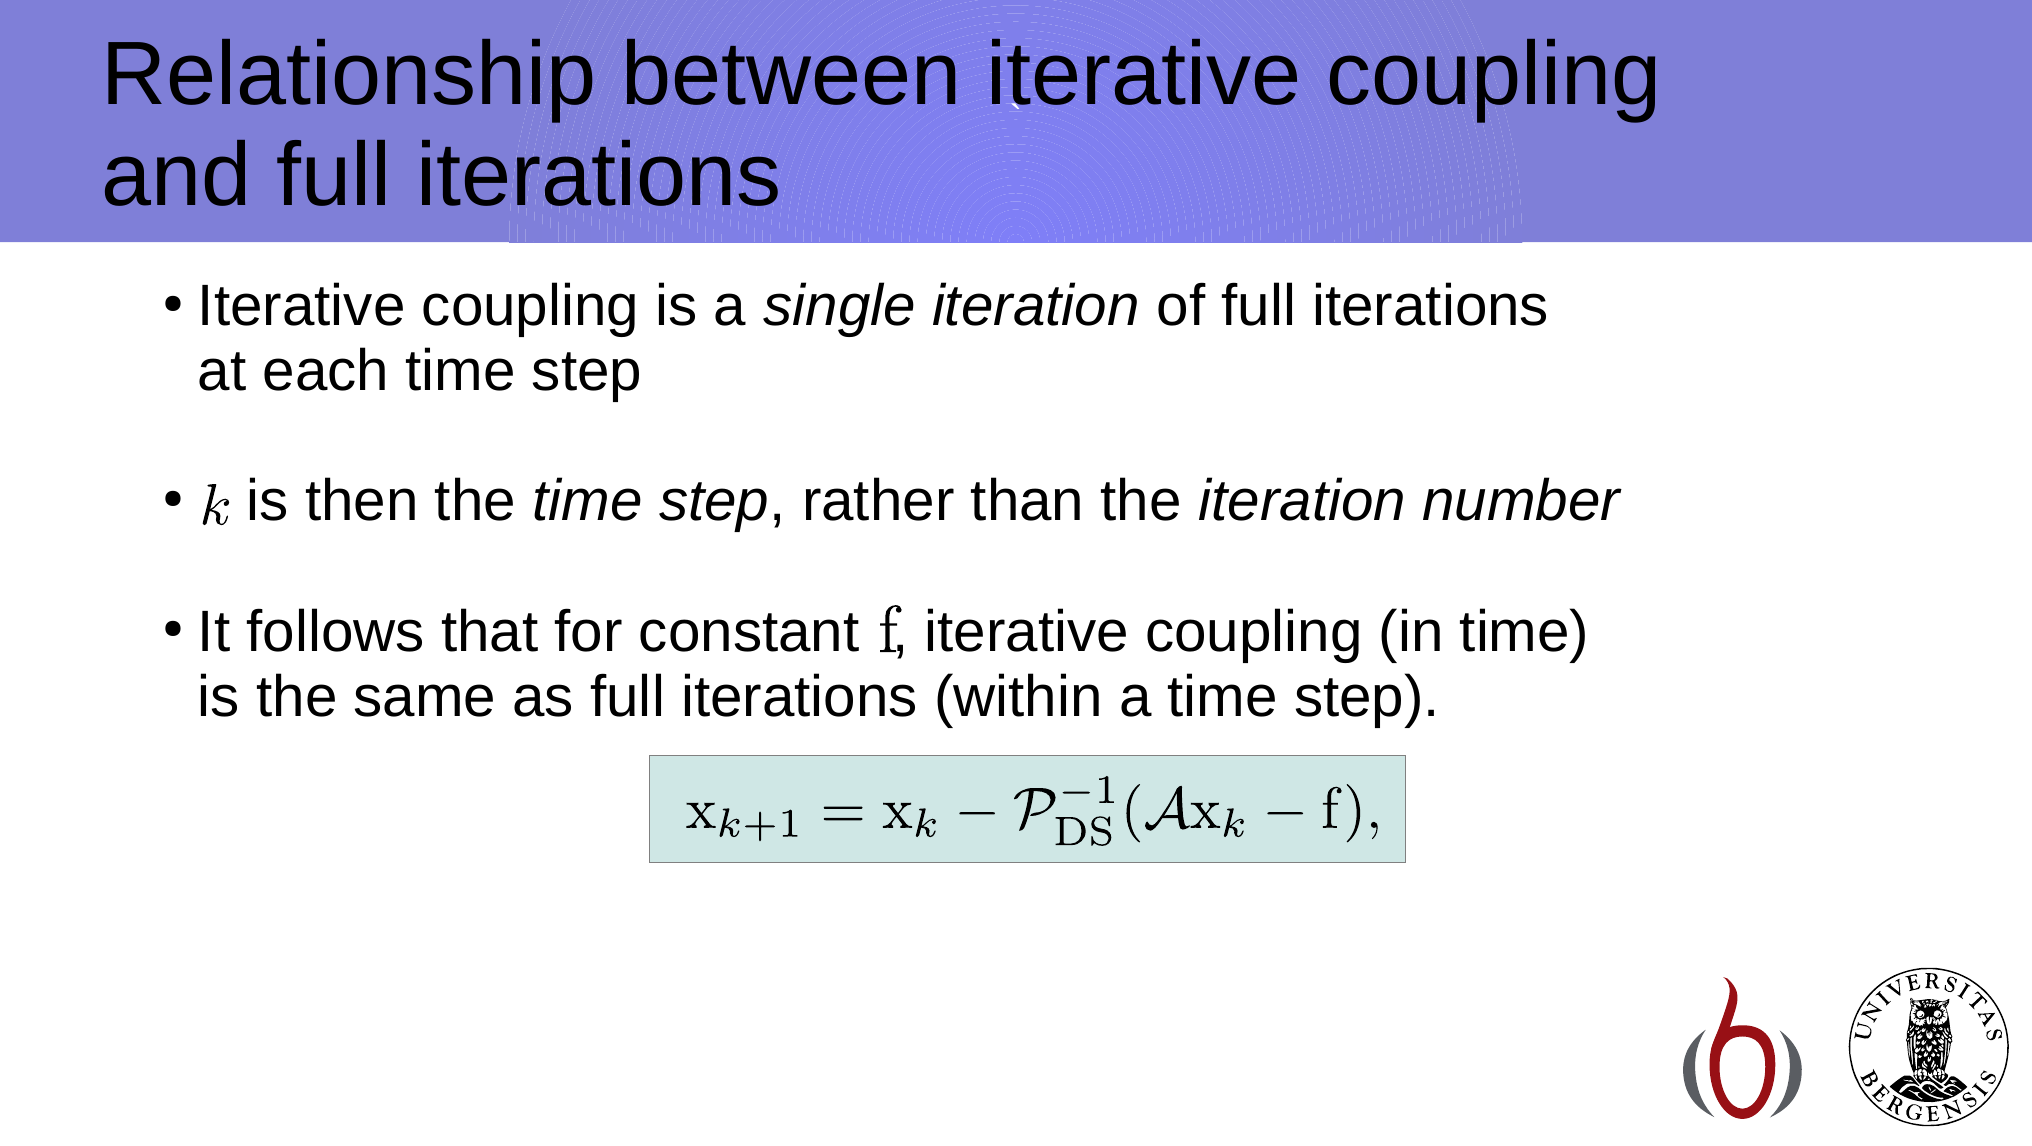

# Relationship between iterative coupling and full iterations
Iterative coupling is a single iteration of full iterations
at each time step
 is then the time step, rather than the iteration number
It follows that for constant , iterative coupling (in time)
is the same as full iterations (within a time step).